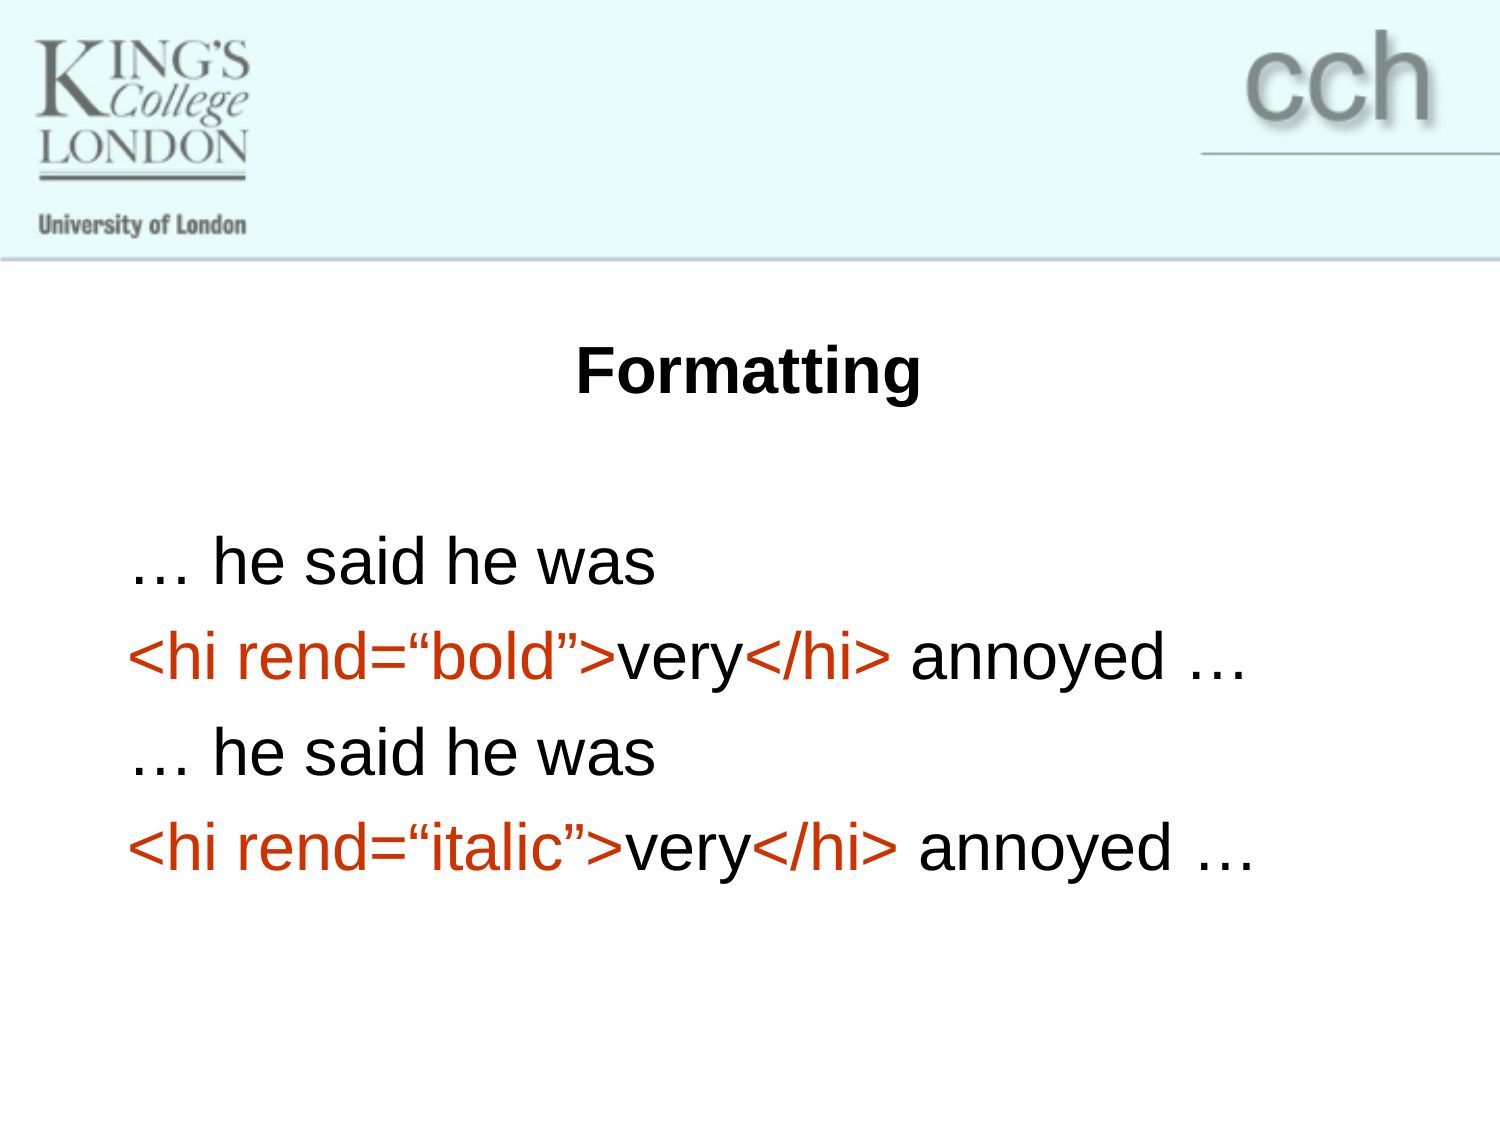

# Formatting
… he said he was
<hi rend=“bold”>very</hi> annoyed …
… he said he was
<hi rend=“italic”>very</hi> annoyed …